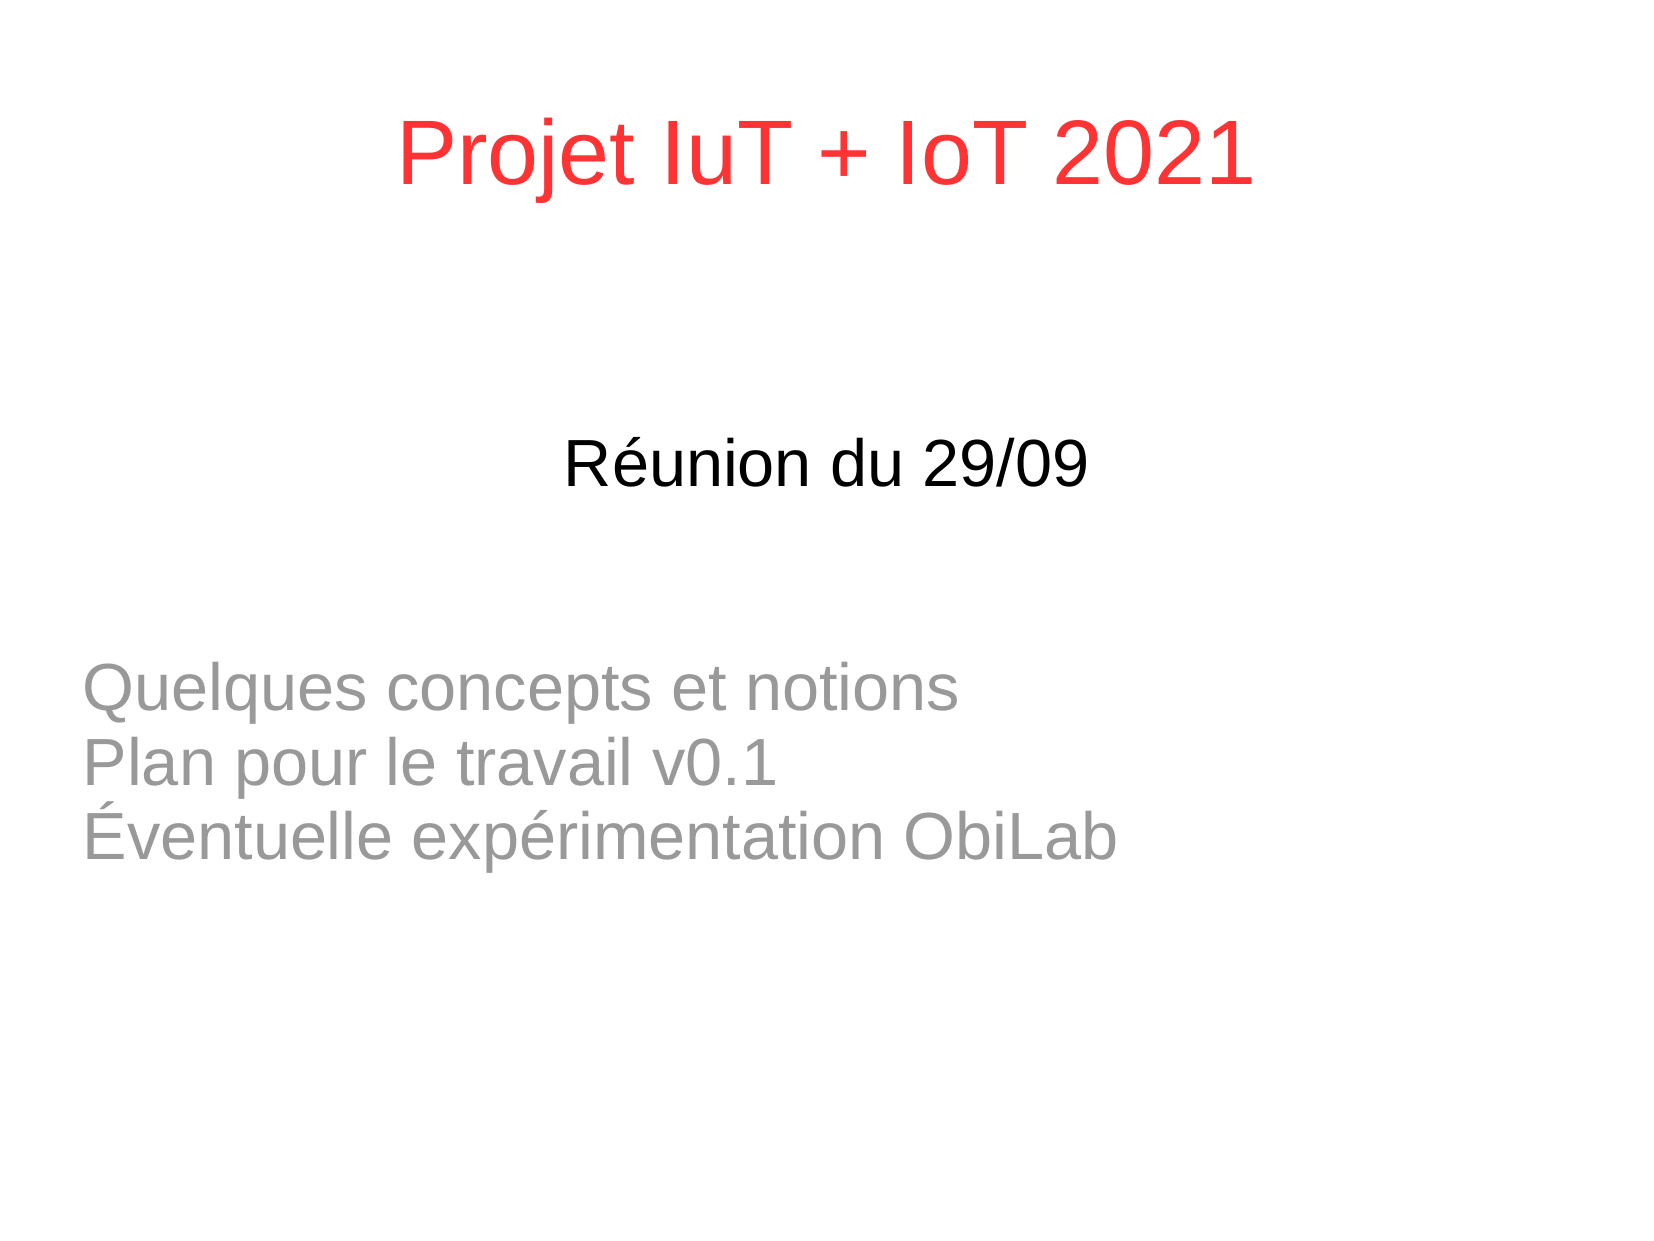

# Projet IuT + IoT 2021
Réunion du 29/09
Quelques concepts et notions
Plan pour le travail v0.1
Éventuelle expérimentation ObiLab